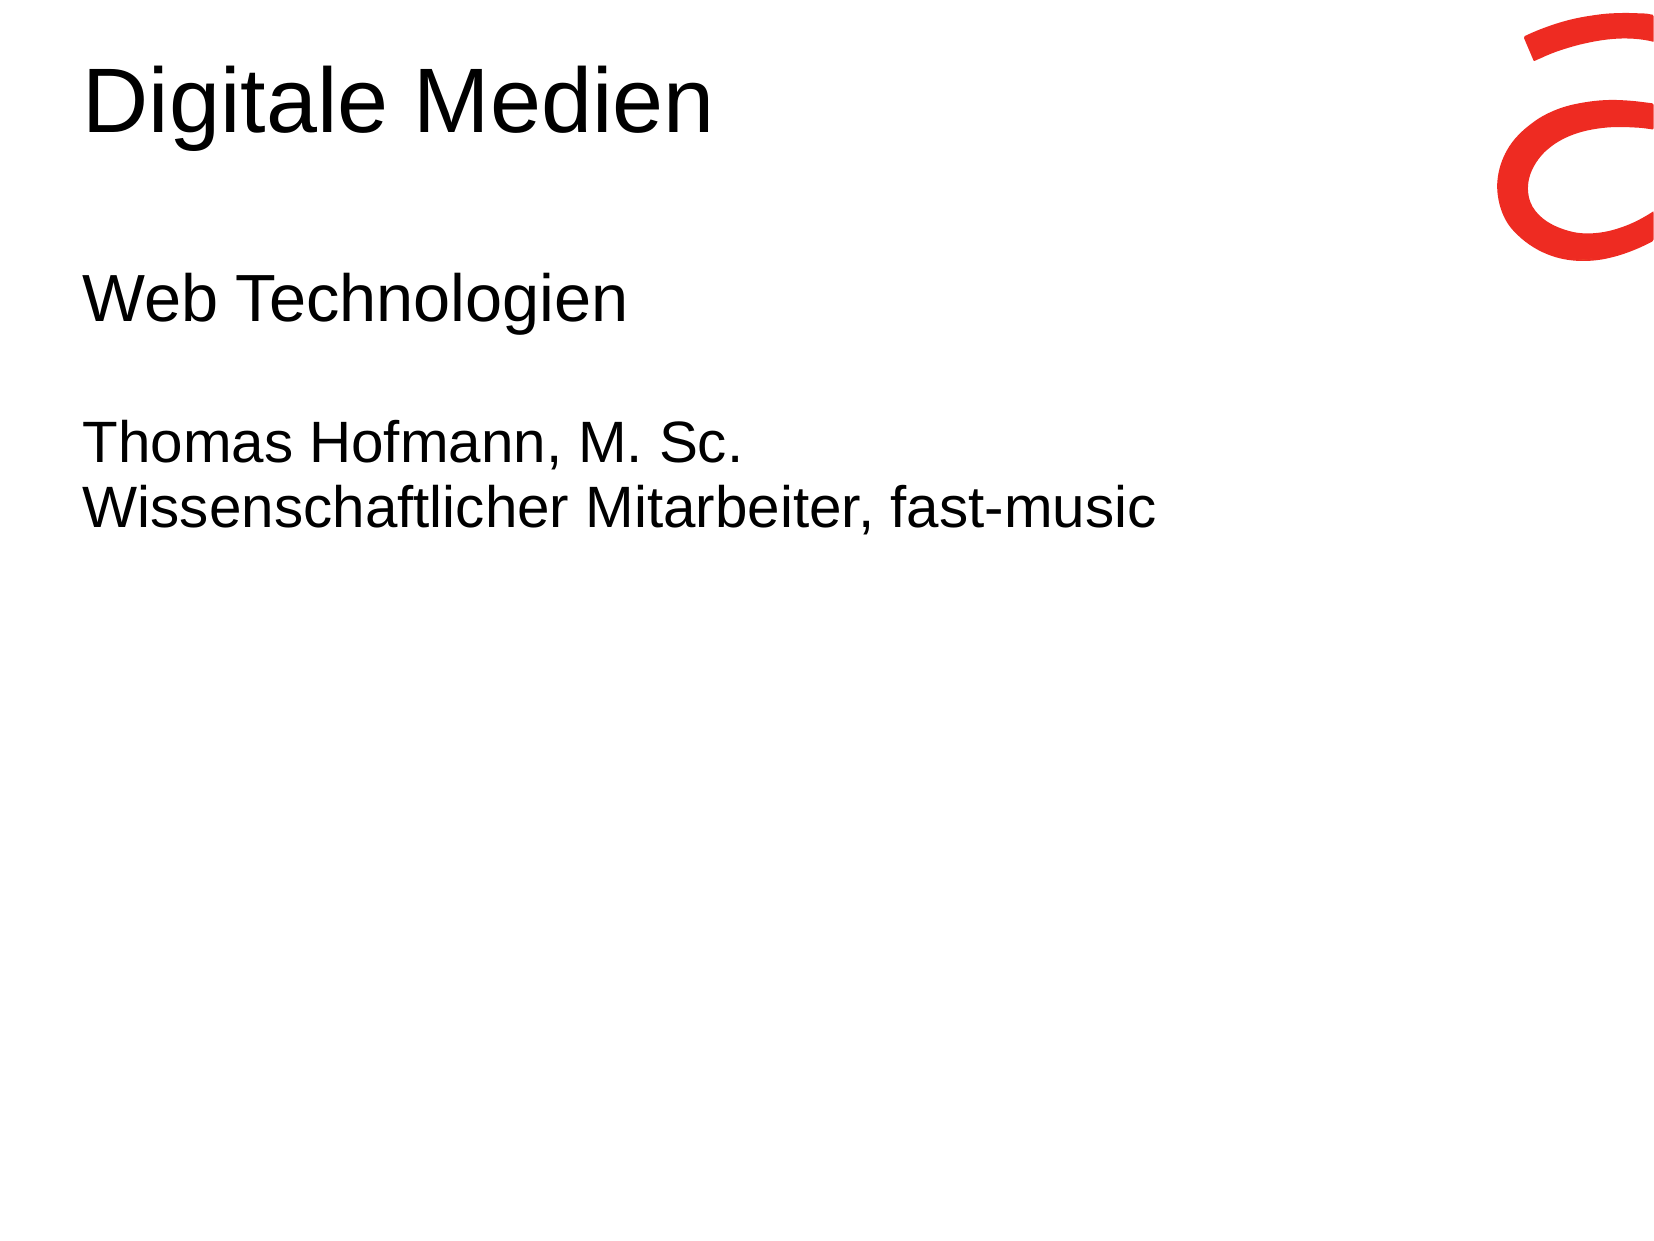

# Digitale Medien
Web Technologien
Thomas Hofmann, M. Sc.
Wissenschaftlicher Mitarbeiter, fast-music